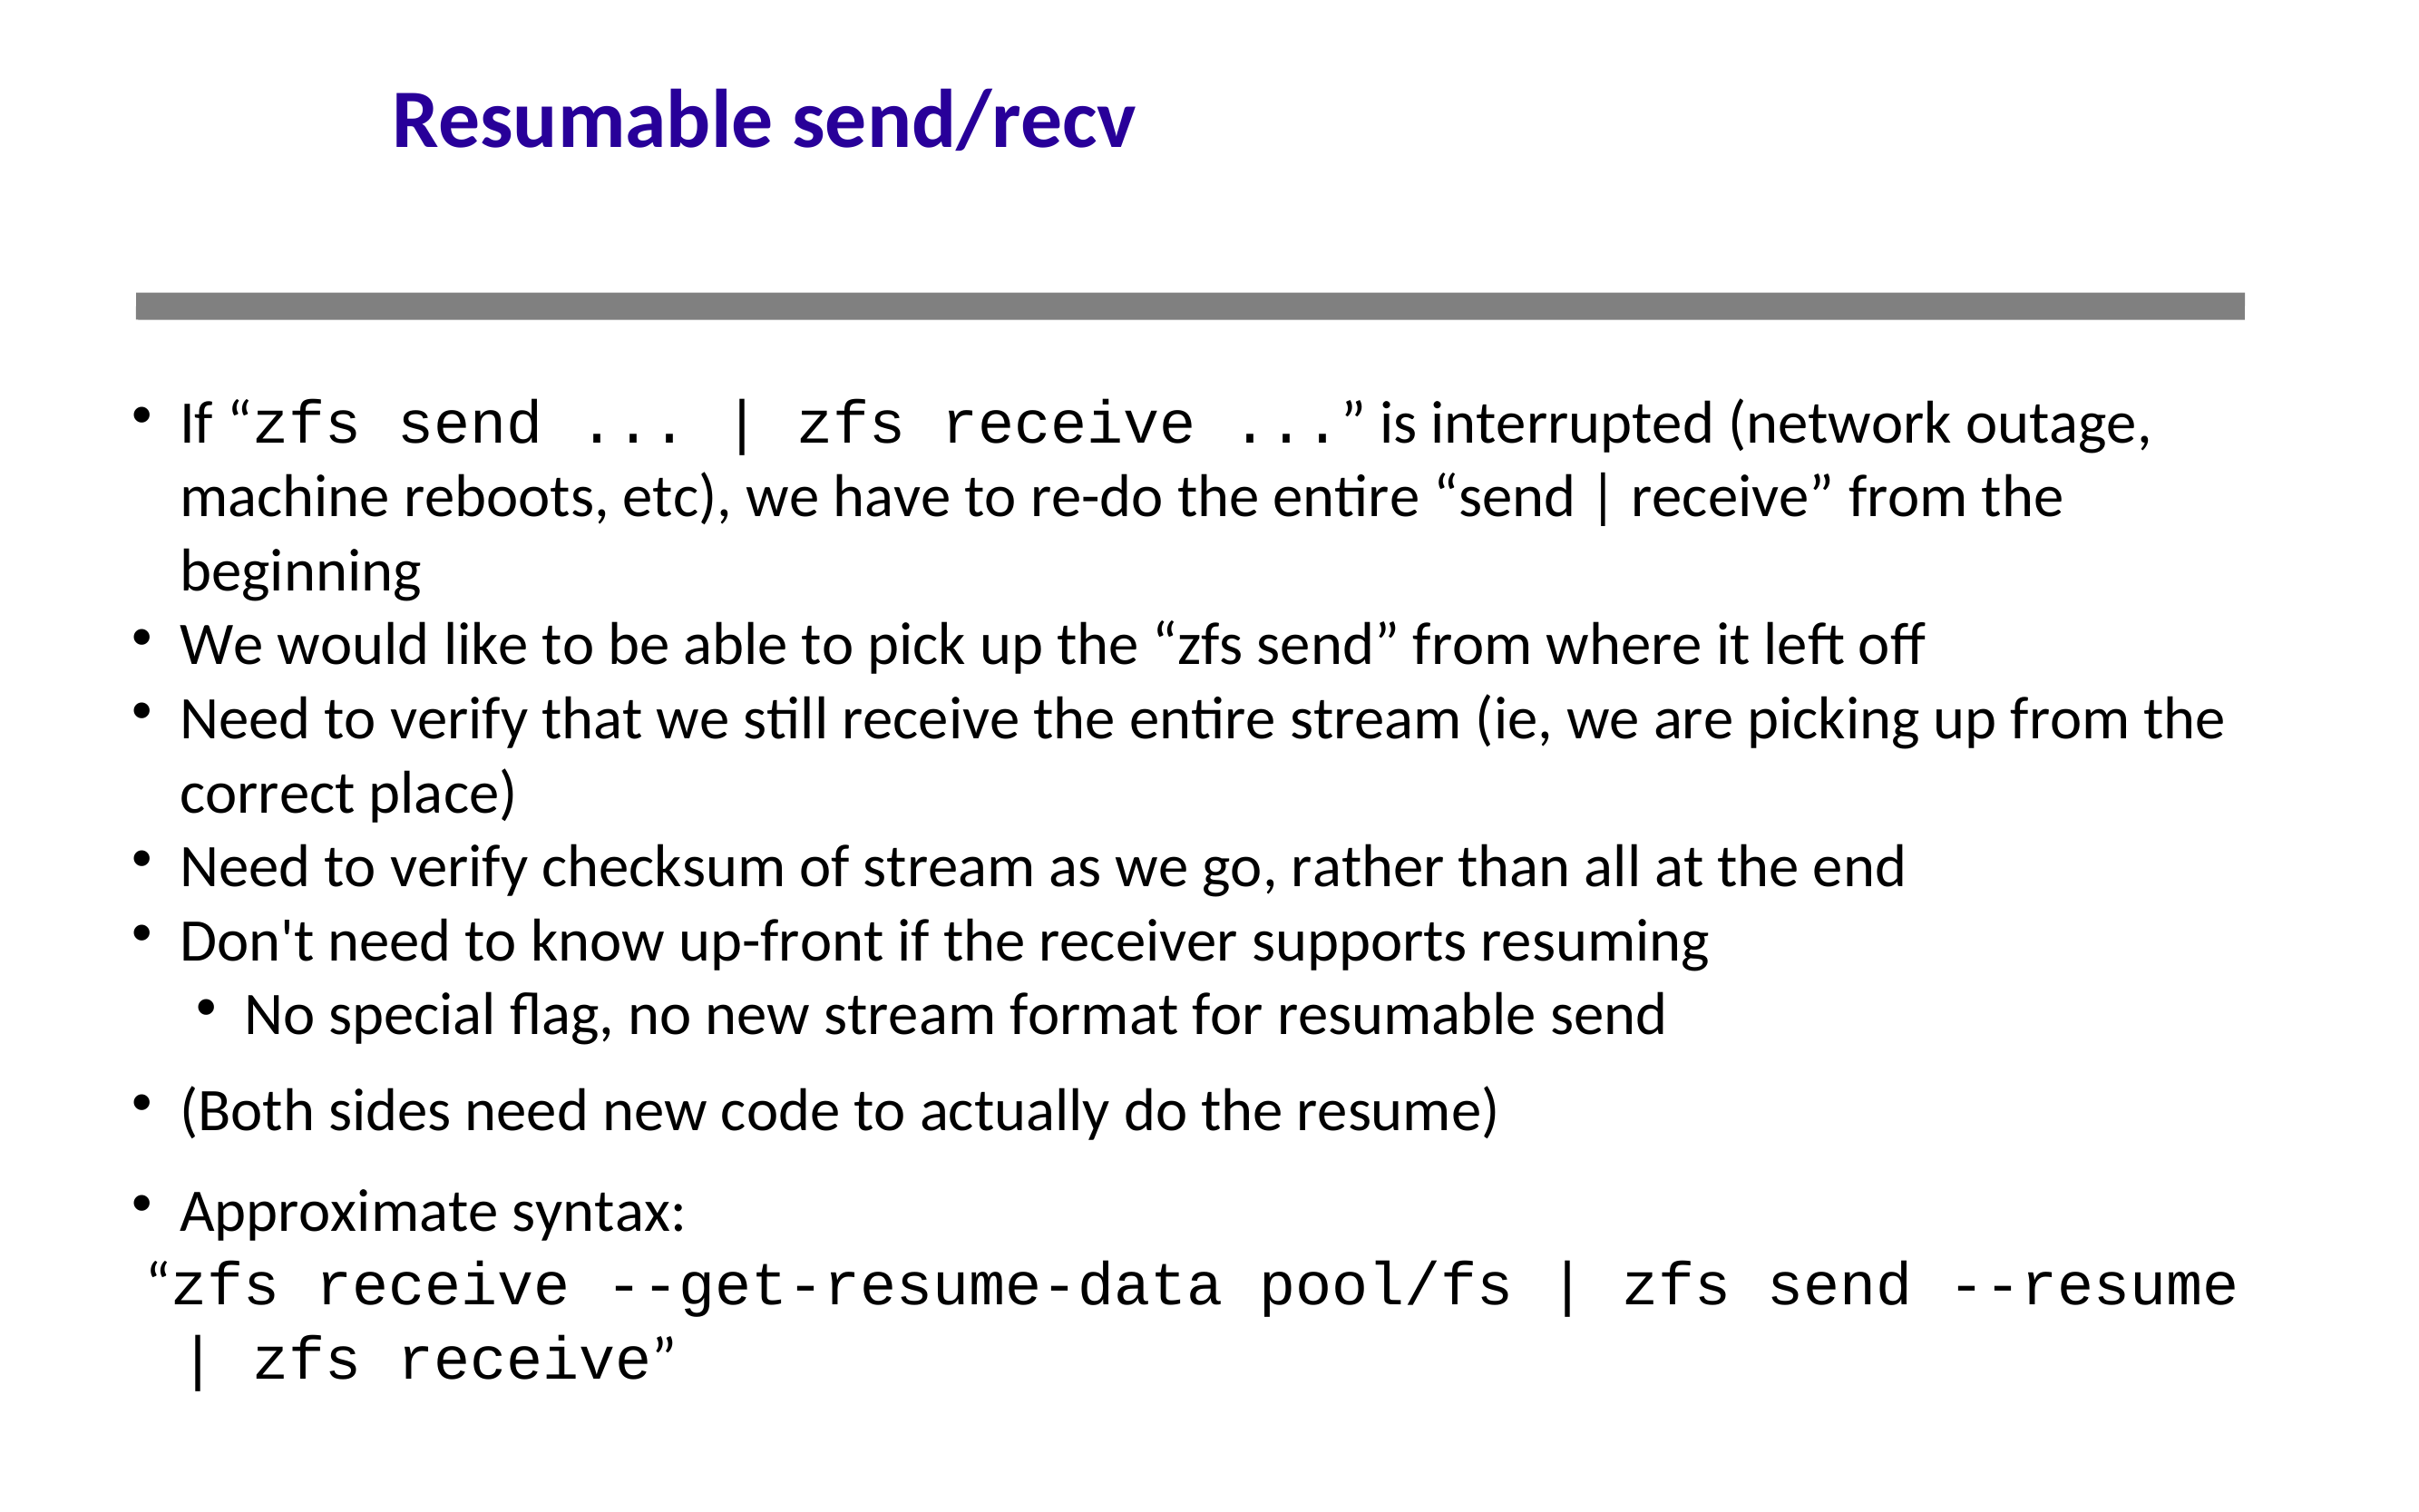

# Resumable send/recv
If “zfs send ... | zfs receive ...” is interrupted (network outage, machine reboots, etc), we have to re-do the entire “send | receive” from the beginning
We would like to be able to pick up the “zfs send” from where it left off
Need to verify that we still receive the entire stream (ie, we are picking up from the correct place)
Need to verify checksum of stream as we go, rather than all at the end
Don't need to know up-front if the receiver supports resuming
No special flag, no new stream format for resumable send
(Both sides need new code to actually do the resume)
Approximate syntax:
 “zfs receive --get-resume-data pool/fs | zfs send --resume | zfs receive”